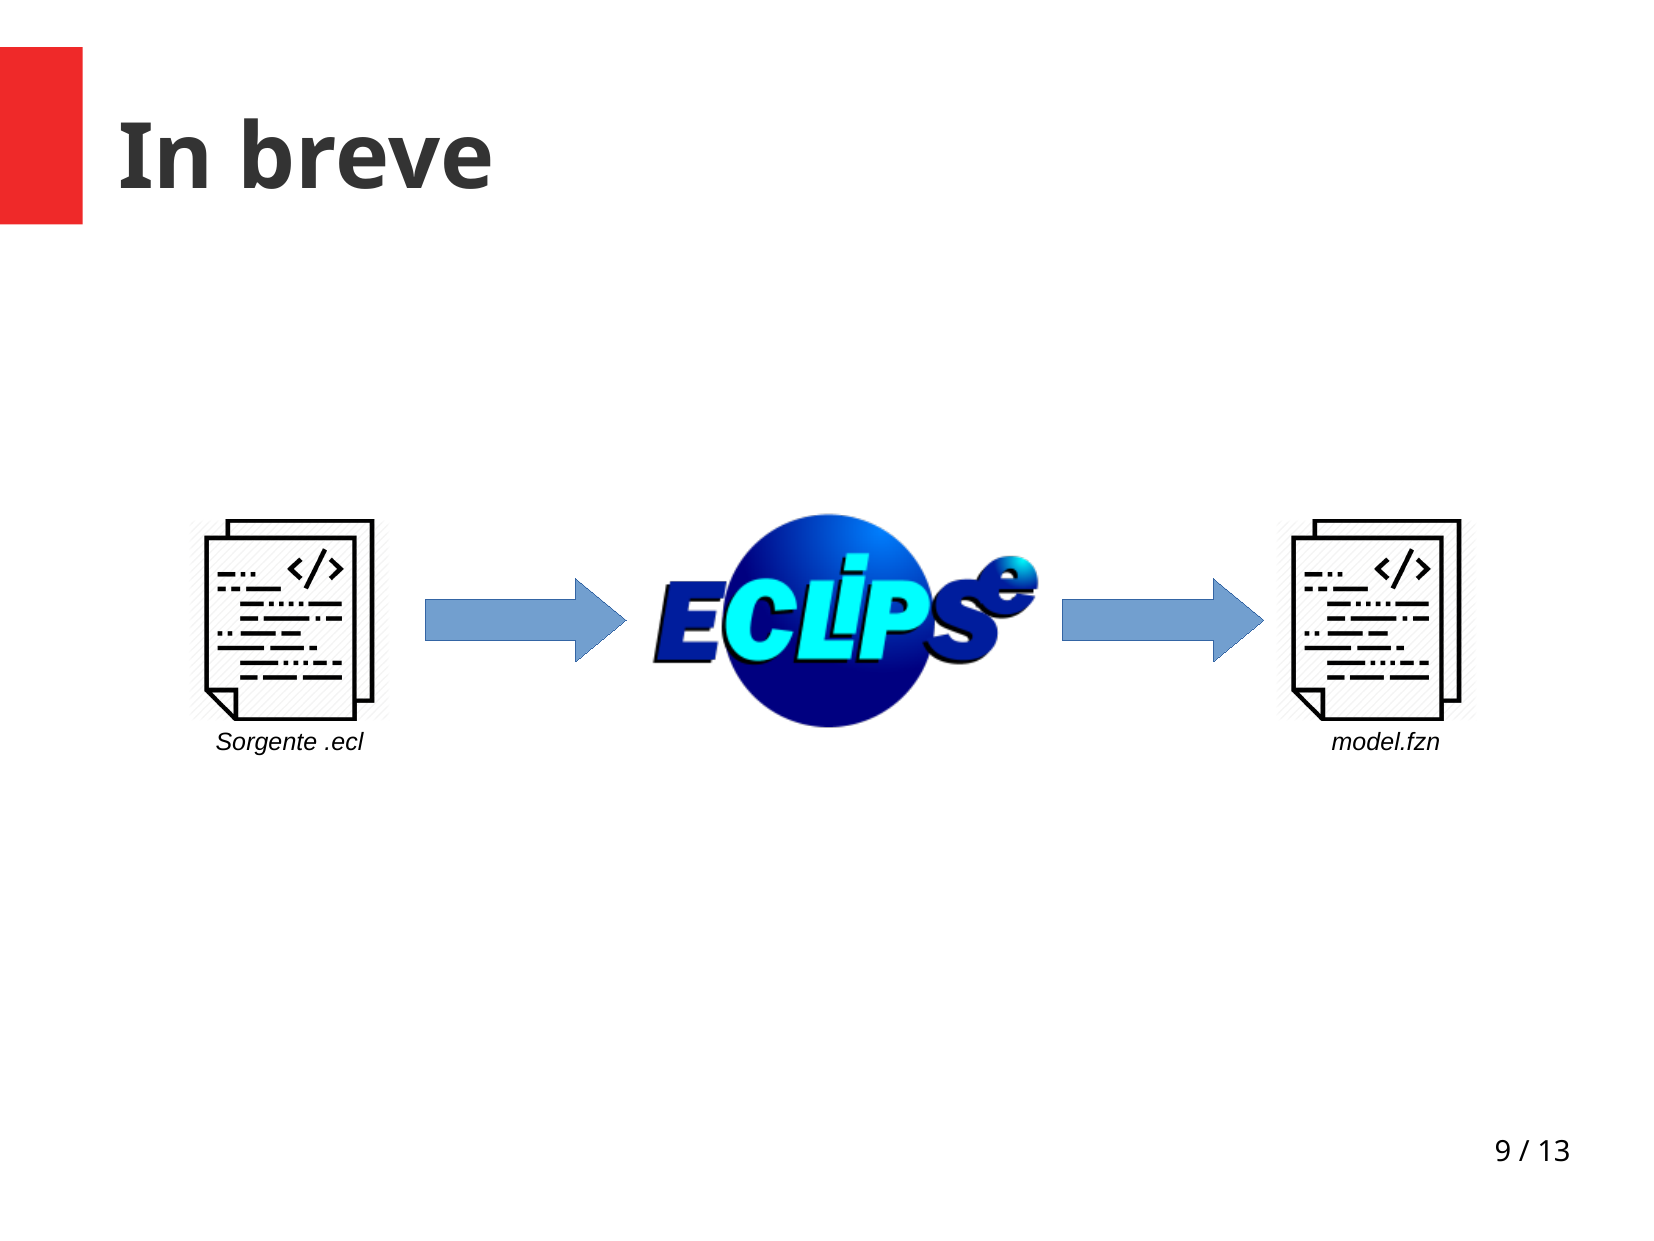

# In breve
Sorgente .ecl
model.fzn
9